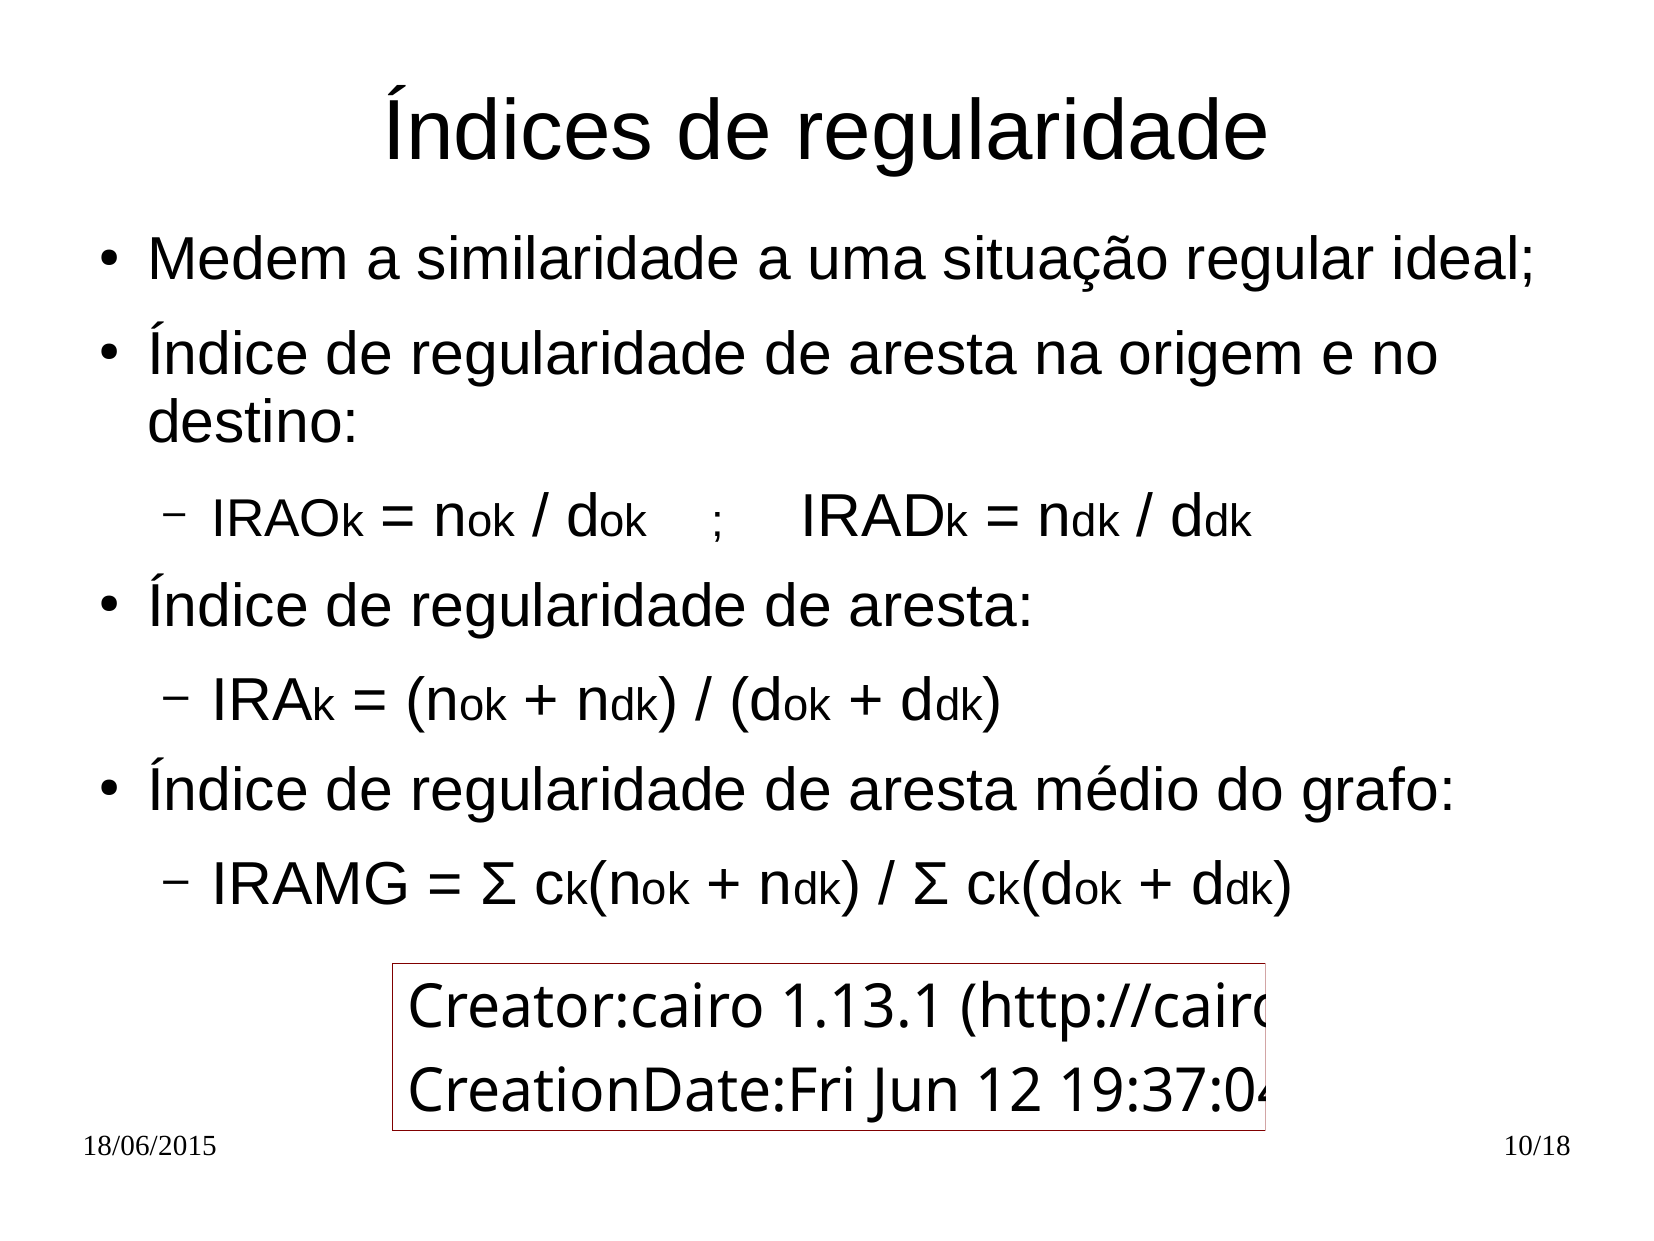

# Índices de regularidade
Medem a similaridade a uma situação regular ideal;
Índice de regularidade de aresta na origem e no destino:
IRAOk = nok / dok ; IRADk = ndk / ddk
Índice de regularidade de aresta:
IRAk = (nok + ndk) / (dok + ddk)
Índice de regularidade de aresta médio do grafo:
IRAMG = Σ ck(nok + ndk) / Σ ck(dok + ddk)
18/06/2015
10